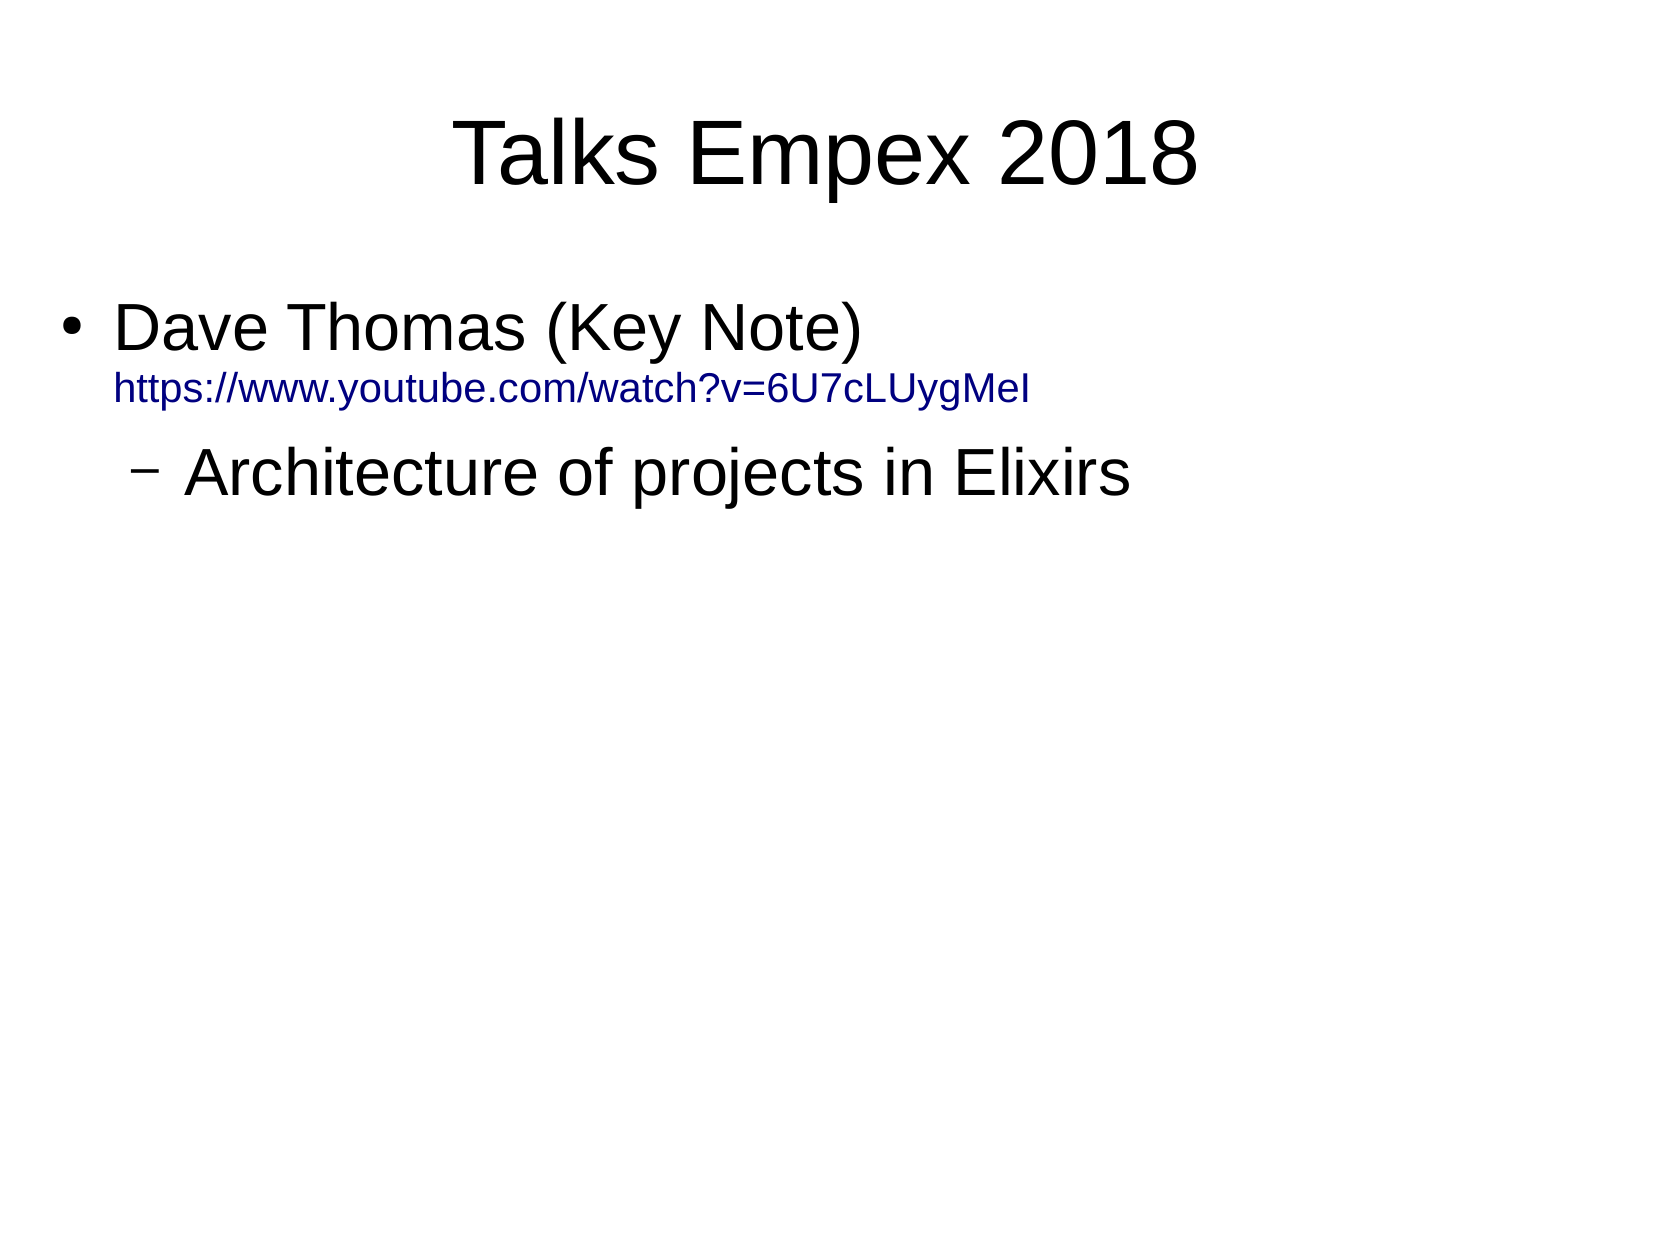

# Talks Empex 2018
Dave Thomas (Key Note)https://www.youtube.com/watch?v=6U7cLUygMeI
Architecture of projects in Elixirs